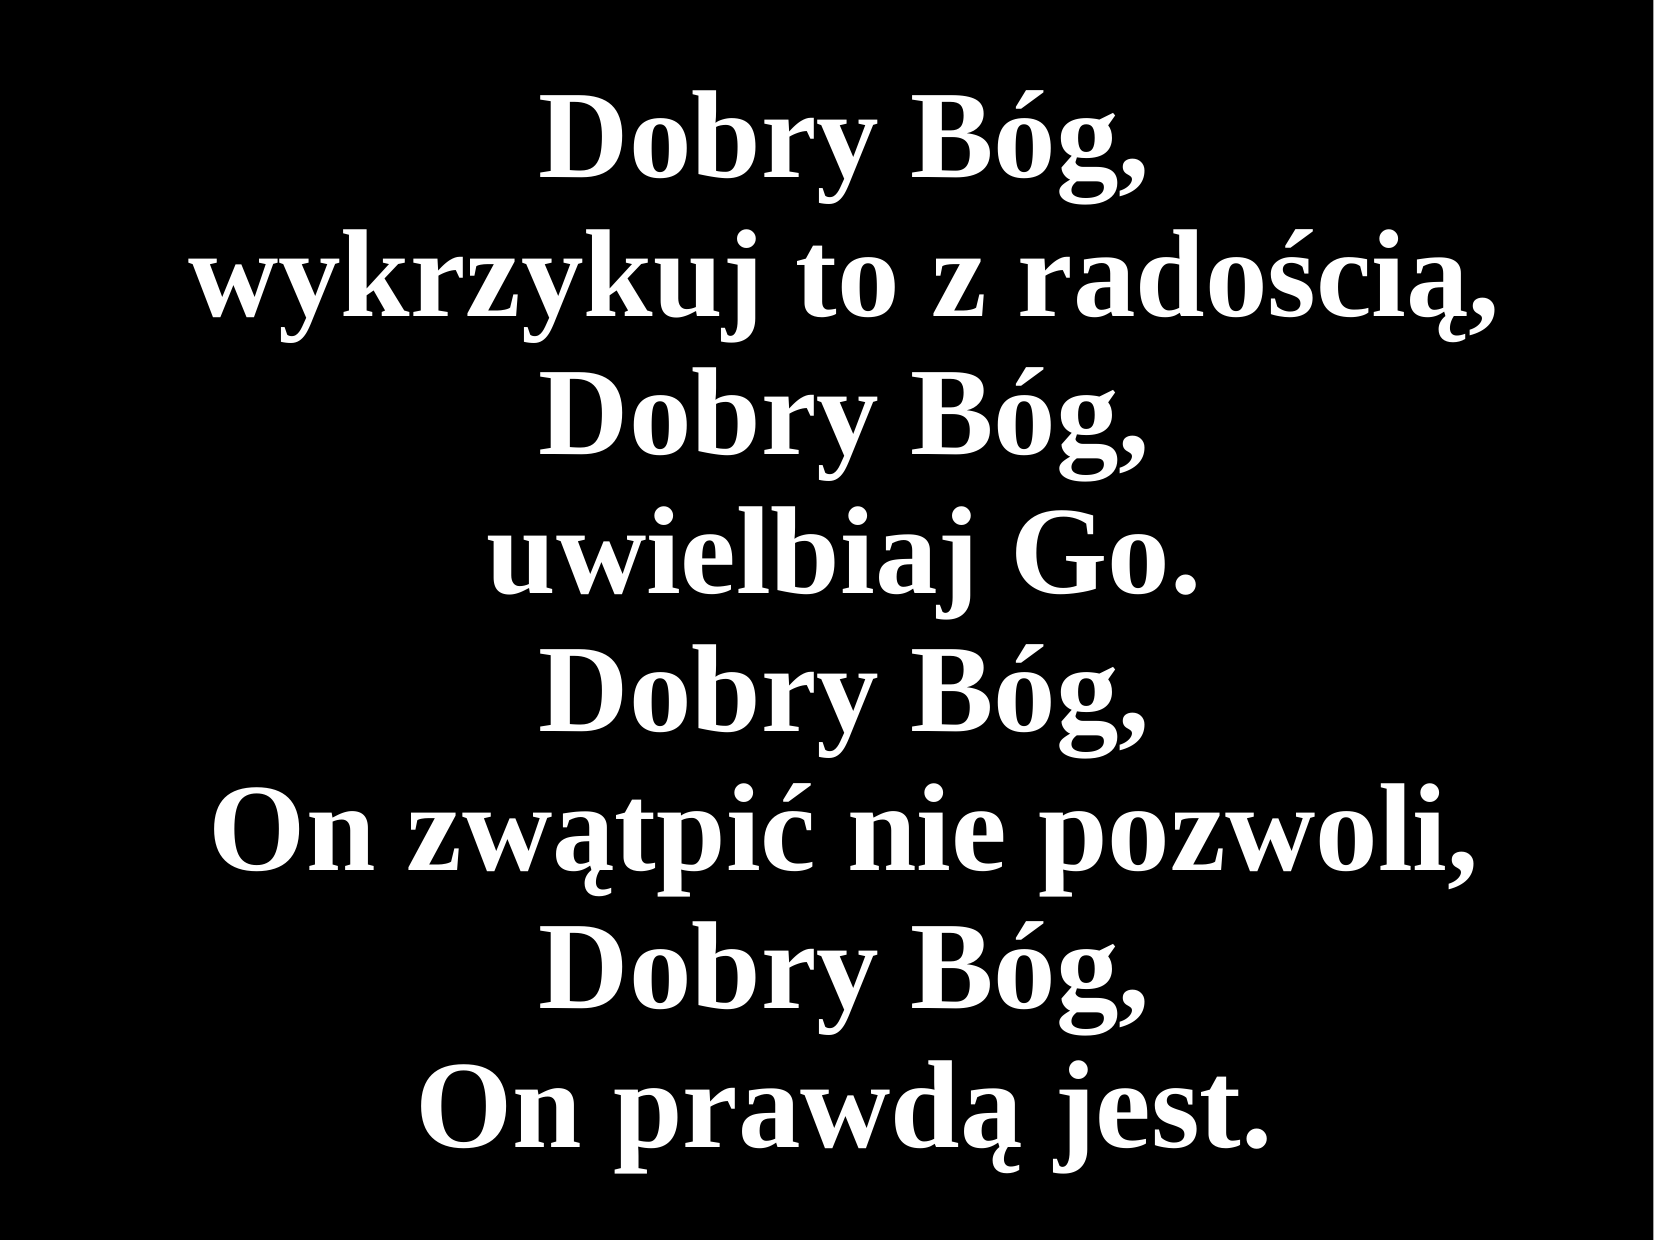

# Dobry Bóg,
wykrzykuj to z radością,
Dobry Bóg,
uwielbiaj Go.
Dobry Bóg,
On zwątpić nie pozwoli,
Dobry Bóg,
On prawdą jest.